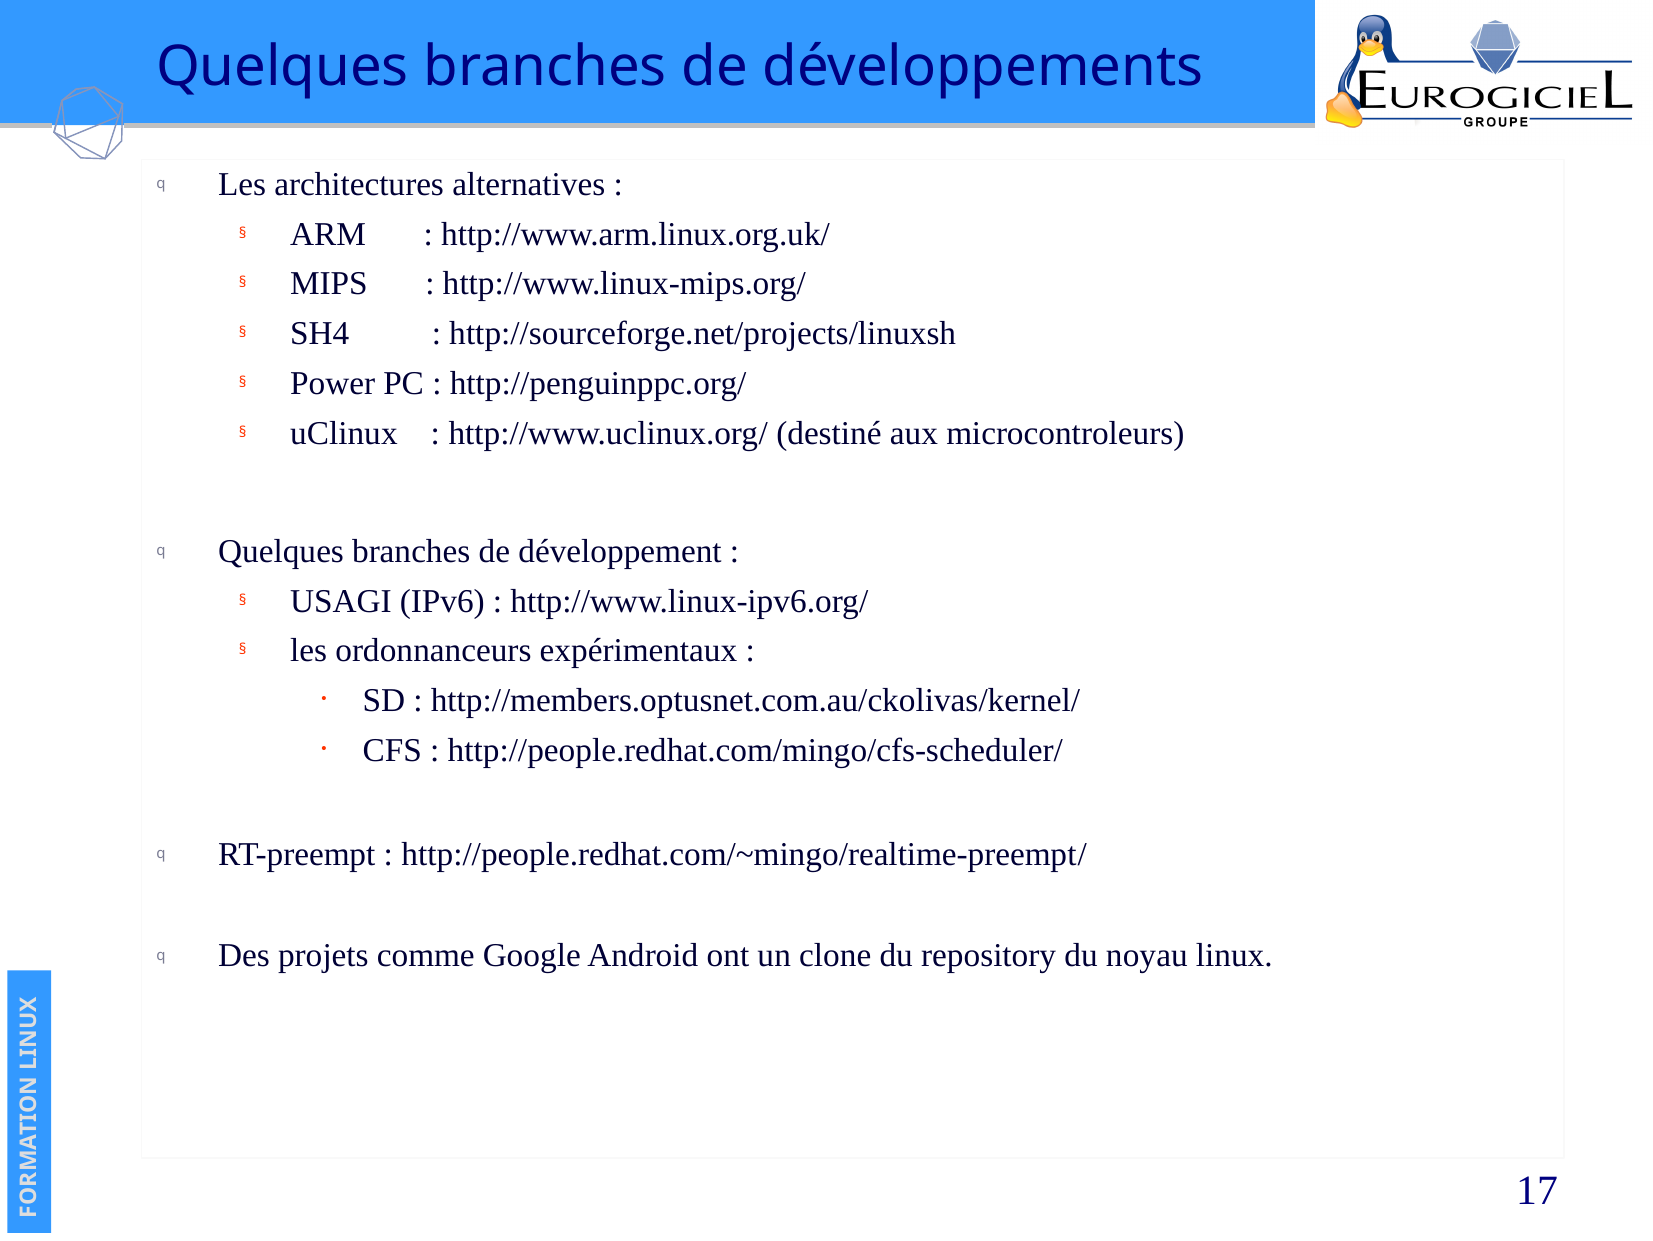

# Quelques branches de développements
Les architectures alternatives :
ARM : http://www.arm.linux.org.uk/
MIPS : http://www.linux-mips.org/
SH4 : http://sourceforge.net/projects/linuxsh
Power PC : http://penguinppc.org/
uClinux : http://www.uclinux.org/ (destiné aux microcontroleurs)
Quelques branches de développement :
USAGI (IPv6) : http://www.linux-ipv6.org/
les ordonnanceurs expérimentaux :
SD : http://members.optusnet.com.au/ckolivas/kernel/
CFS : http://people.redhat.com/mingo/cfs-scheduler/
RT-preempt : http://people.redhat.com/~mingo/realtime-preempt/
Des projets comme Google Android ont un clone du repository du noyau linux.